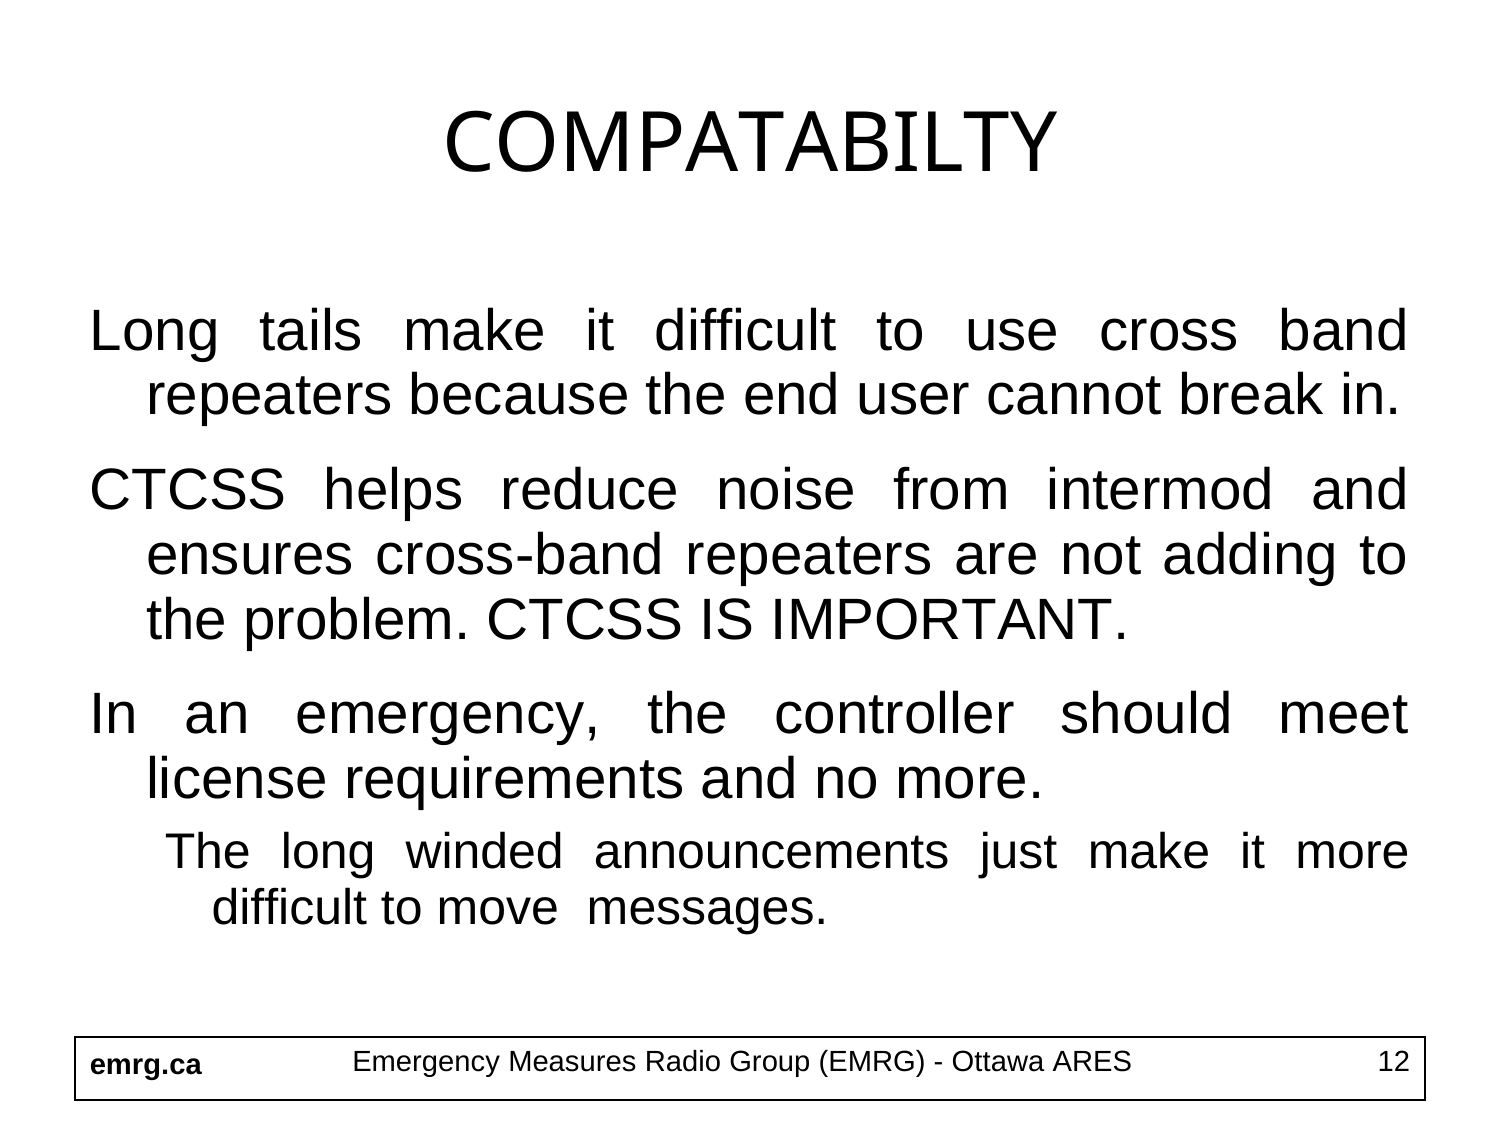

# COMPATABILTY
Long tails make it difficult to use cross band repeaters because the end user cannot break in.
CTCSS helps reduce noise from intermod and ensures cross-band repeaters are not adding to the problem. CTCSS IS IMPORTANT.
In an emergency, the controller should meet license requirements and no more.
The long winded announcements just make it more difficult to move messages.
Emergency Measures Radio Group (EMRG) - Ottawa ARES
12